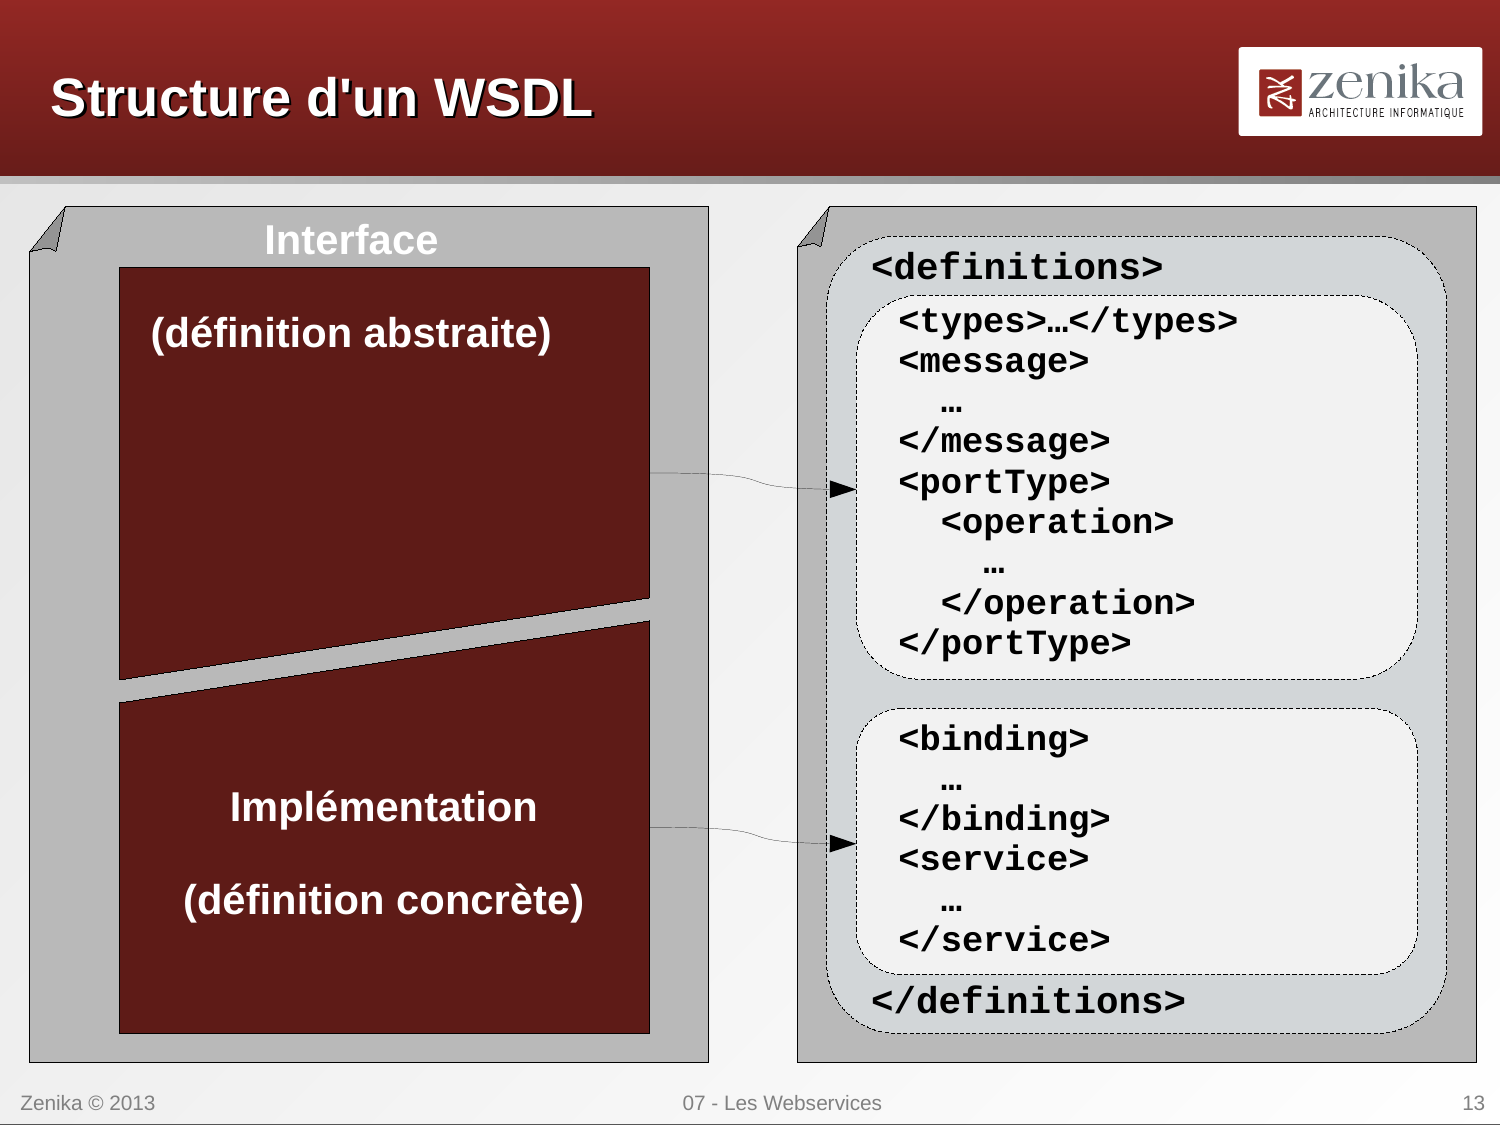

# Structure d'un WSDL
Interface
(définition abstraite)
<definitions>
 <types>…</types>
 <message>
 …
 </message>
 <portType>
 <operation>
 …
 </operation>
 </portType>
 <binding>
 …
 </binding>
 <service>
 …
 </service>
Implémentation
(définition concrète)
</definitions>